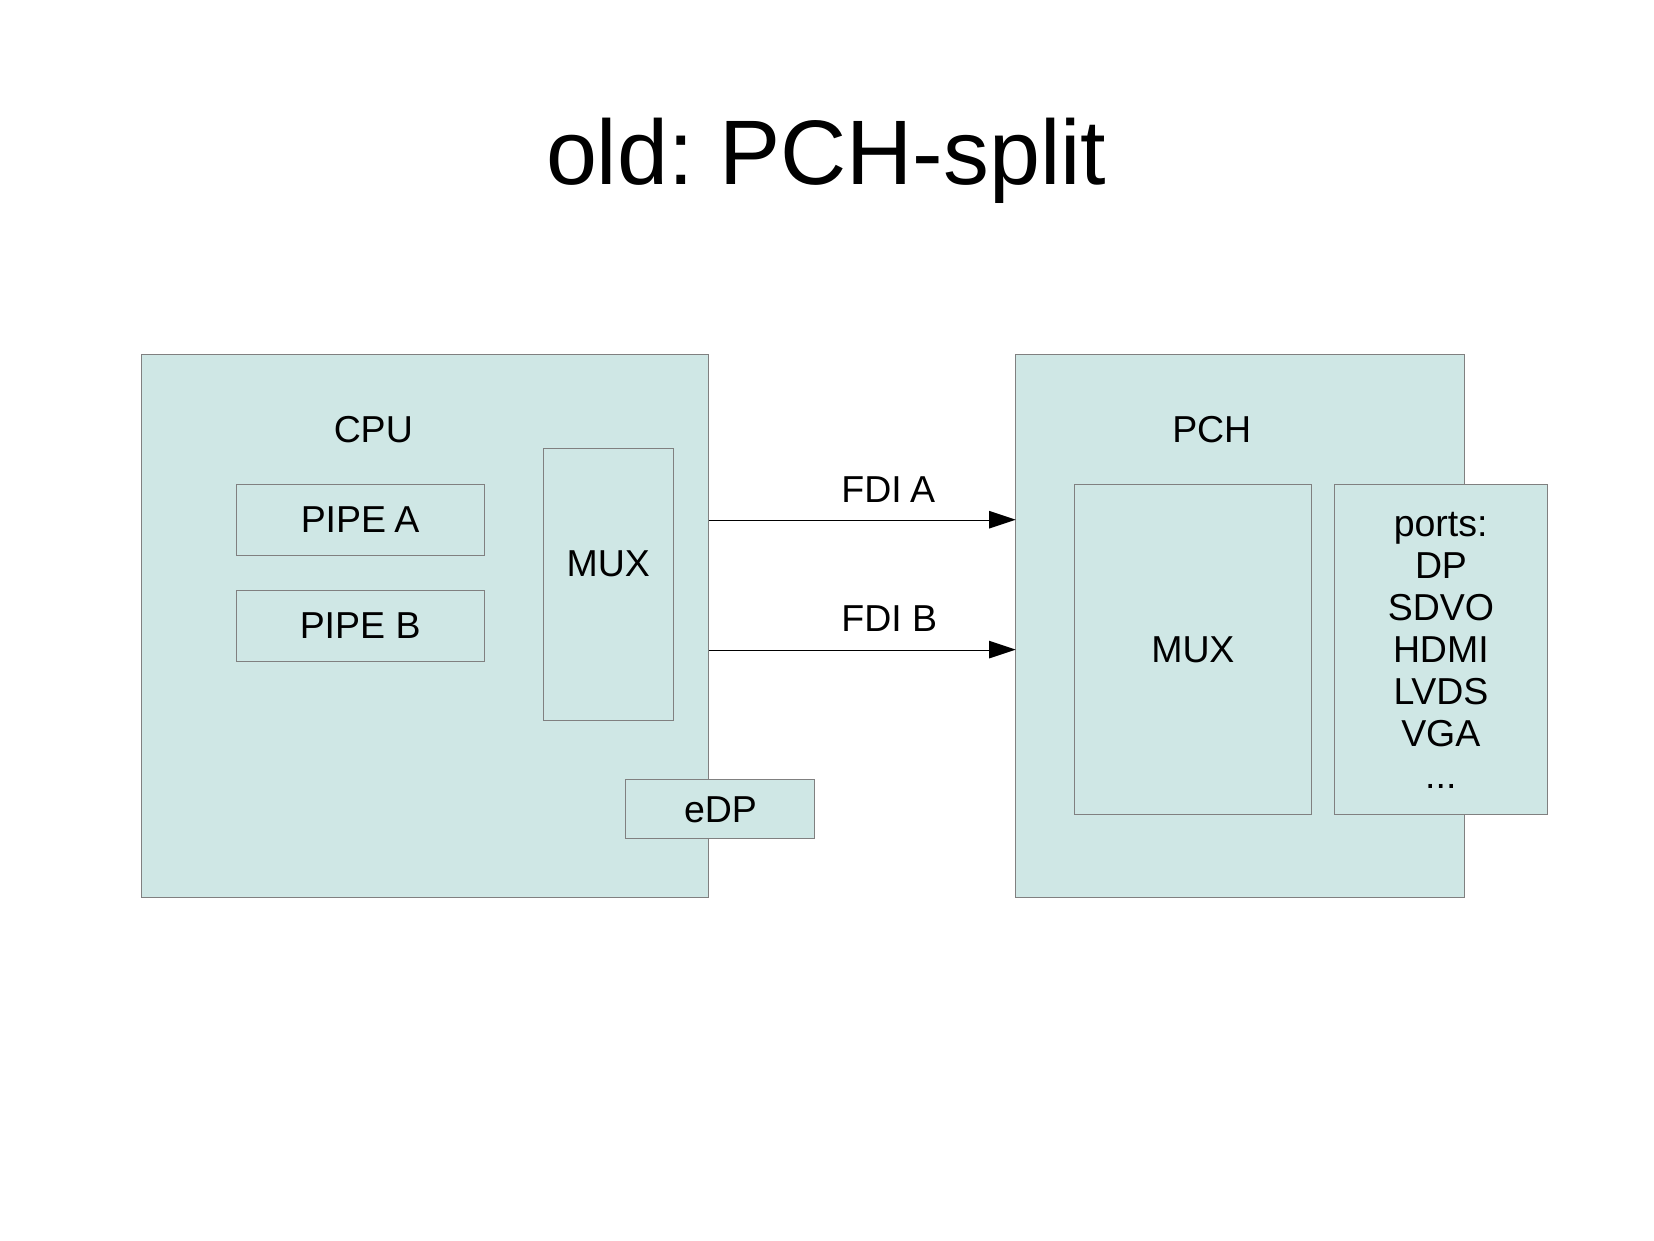

# old: PCH-split
CPU
PCH
MUX
FDI A
PIPE A
MUX
ports:
DP
SDVO
HDMI
LVDS
VGA
...
PIPE B
FDI B
eDP